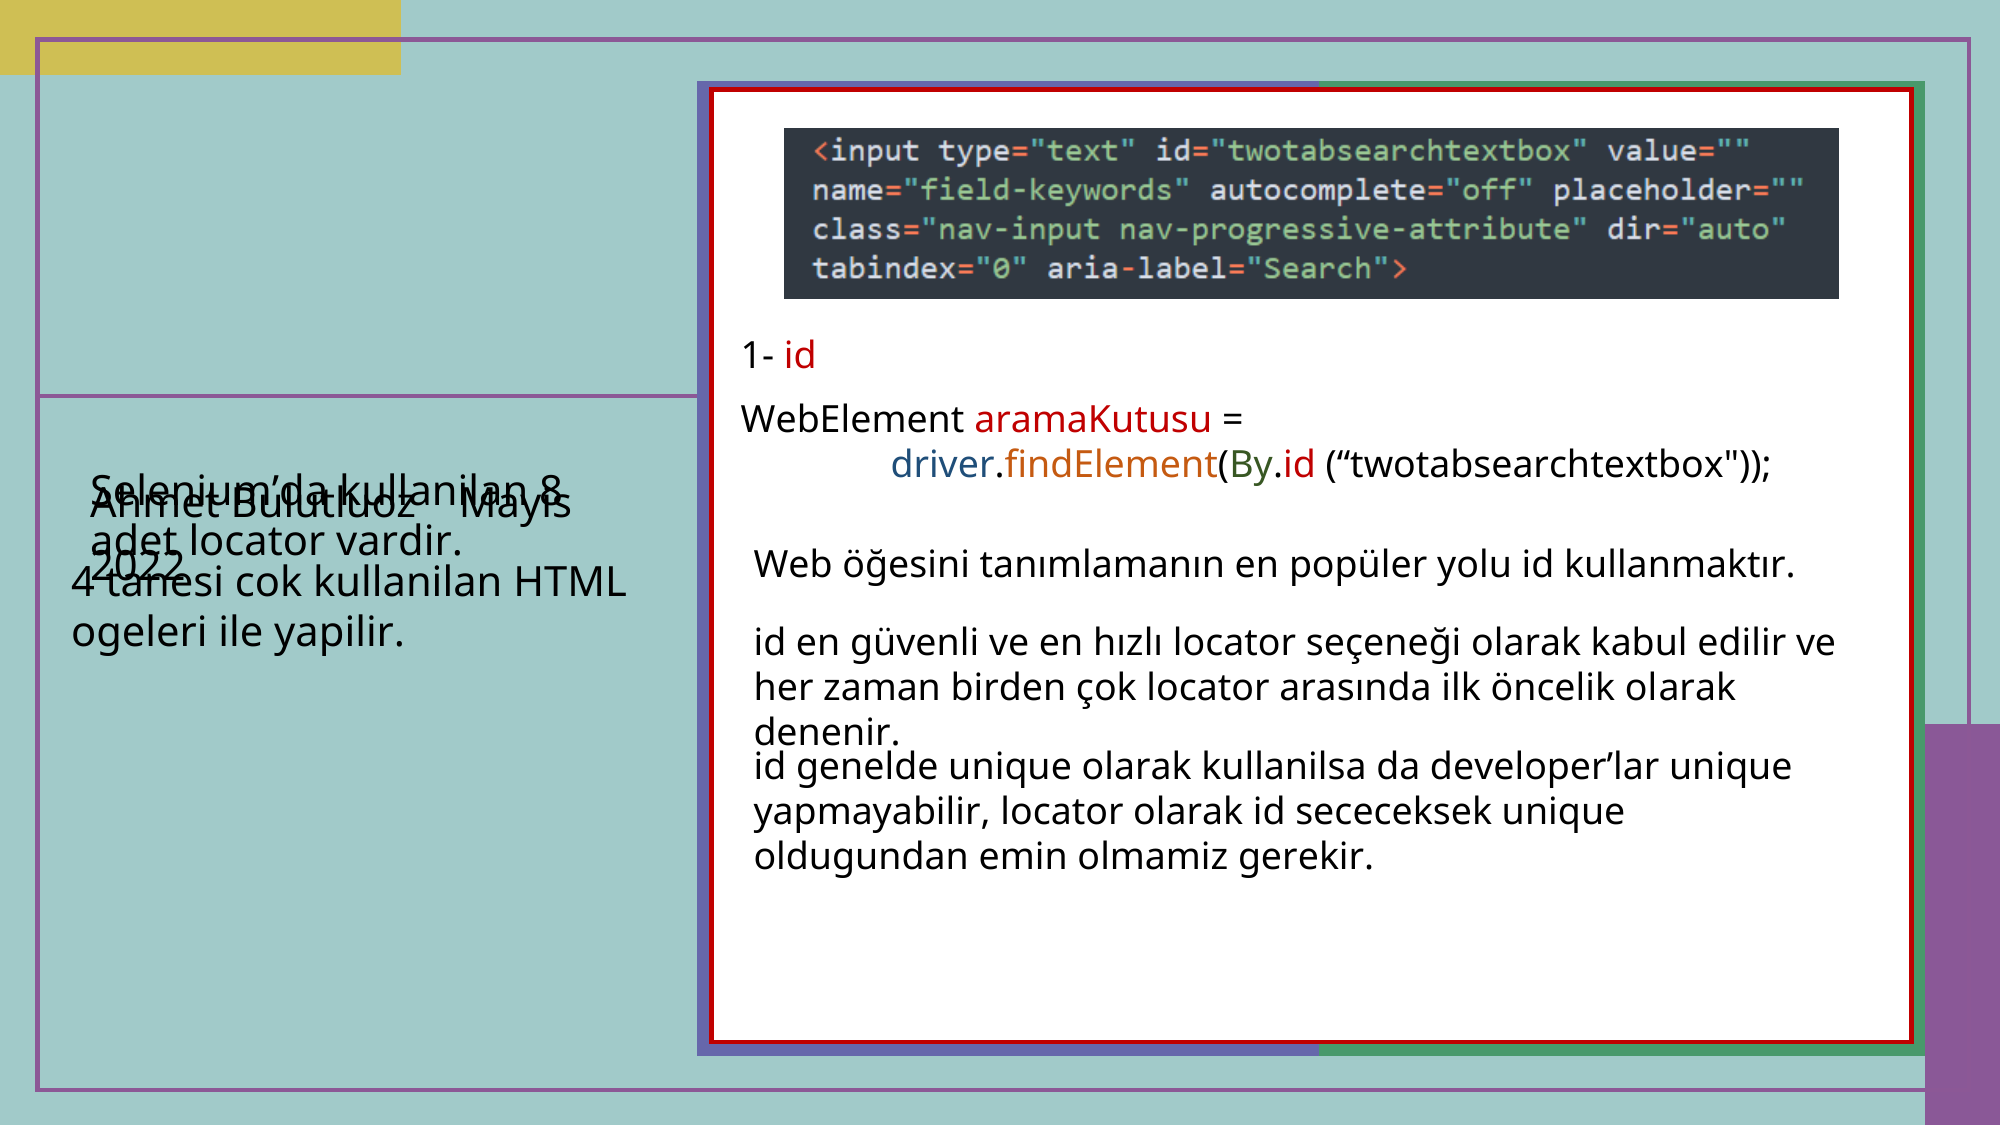

# Locator Yontemleri nelerdir ?
1- id
WebElement aramaKutusu =
		driver.findElement(By.id (“twotabsearchtextbox"));
Selenium’da kullanilan 8 adet locator vardir.
Ahmet Bulutluoz Mayis 2022
Web öğesini tanımlamanın en popüler yolu id kullanmaktır.
4 tanesi cok kullanilan HTML ogeleri ile yapilir.
id en güvenli ve en hızlı locator seçeneği olarak kabul edilir ve her zaman birden çok locator arasında ilk öncelik olarak denenir.
id genelde unique olarak kullanilsa da developer’lar unique yapmayabilir, locator olarak id sececeksek unique oldugundan emin olmamiz gerekir.